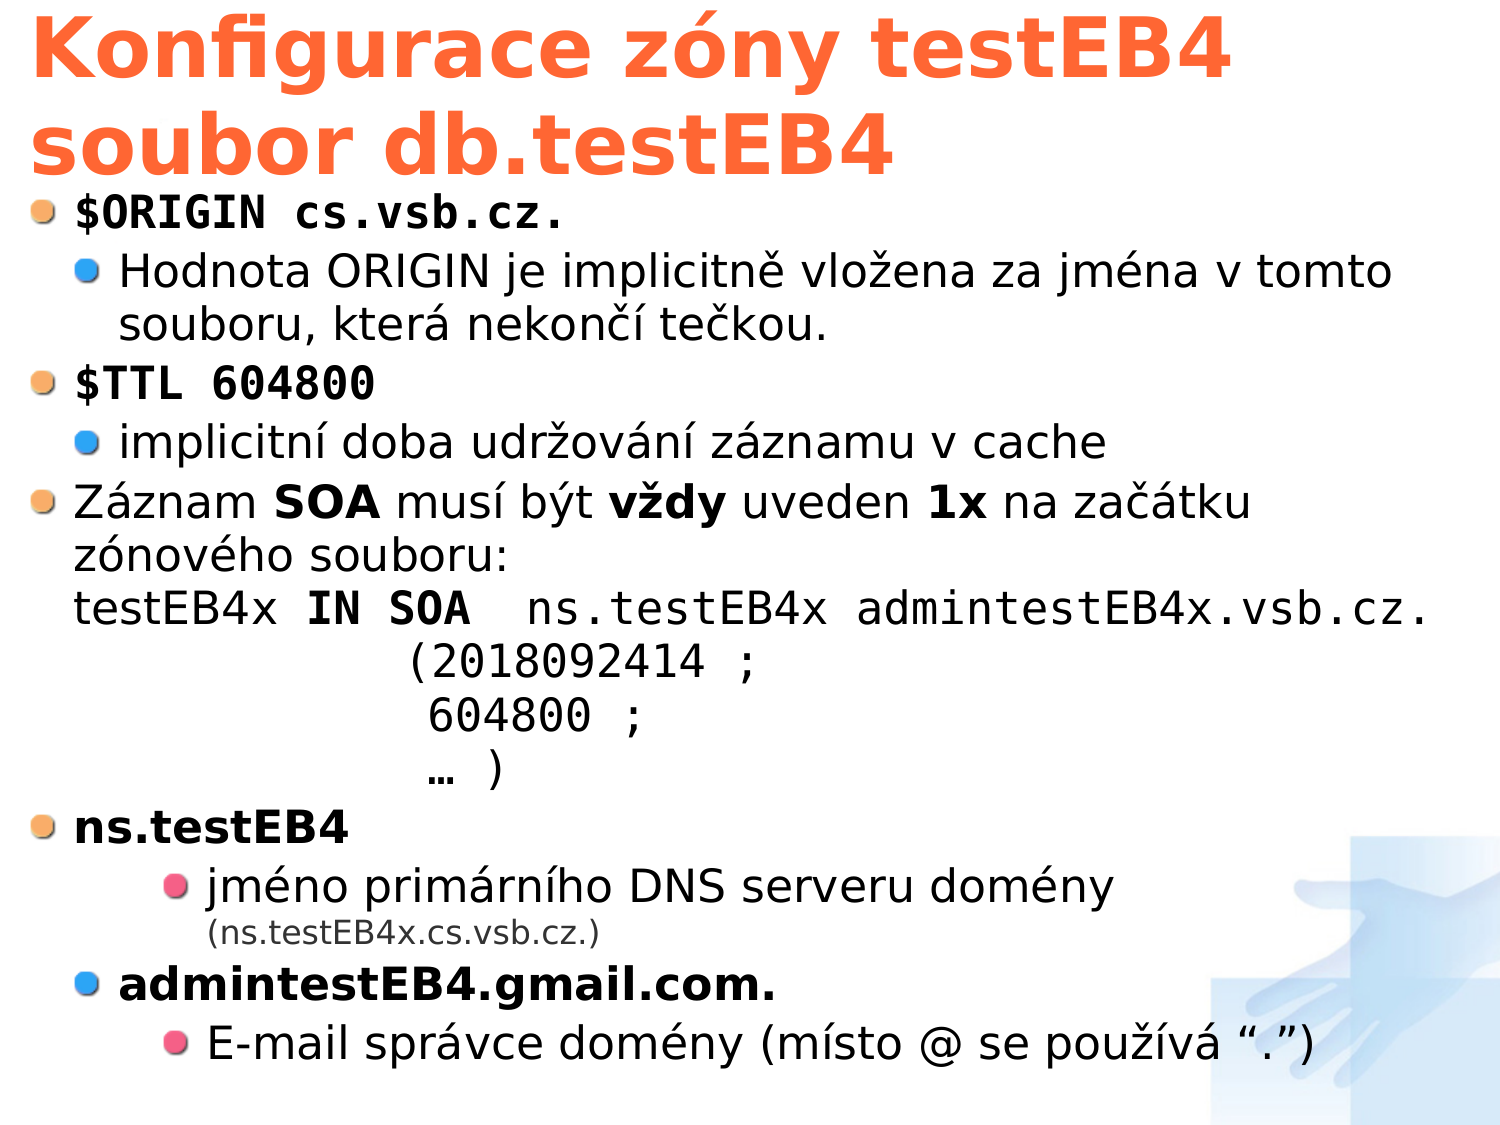

# Konfigurace zóny testEB4 soubor db.testEB4
$ORIGIN cs.vsb.cz.
Hodnota ORIGIN je implicitně vložena za jména v tomto souboru, která nekončí tečkou.
$TTL 604800
implicitní doba udržování záznamu v cache
Záznam SOA musí být vždy uveden 1x na začátku zónového souboru:
testEB4x IN SOA ns.testEB4x admintestEB4x.vsb.cz.
 (2018092414 ;
		 604800 ;
		 … )
ns.testEB4
jméno primárního DNS serveru domény (ns.testEB4x.cs.vsb.cz.)
admintestEB4.gmail.com.
E-mail správce domény (místo @ se používá “.”)